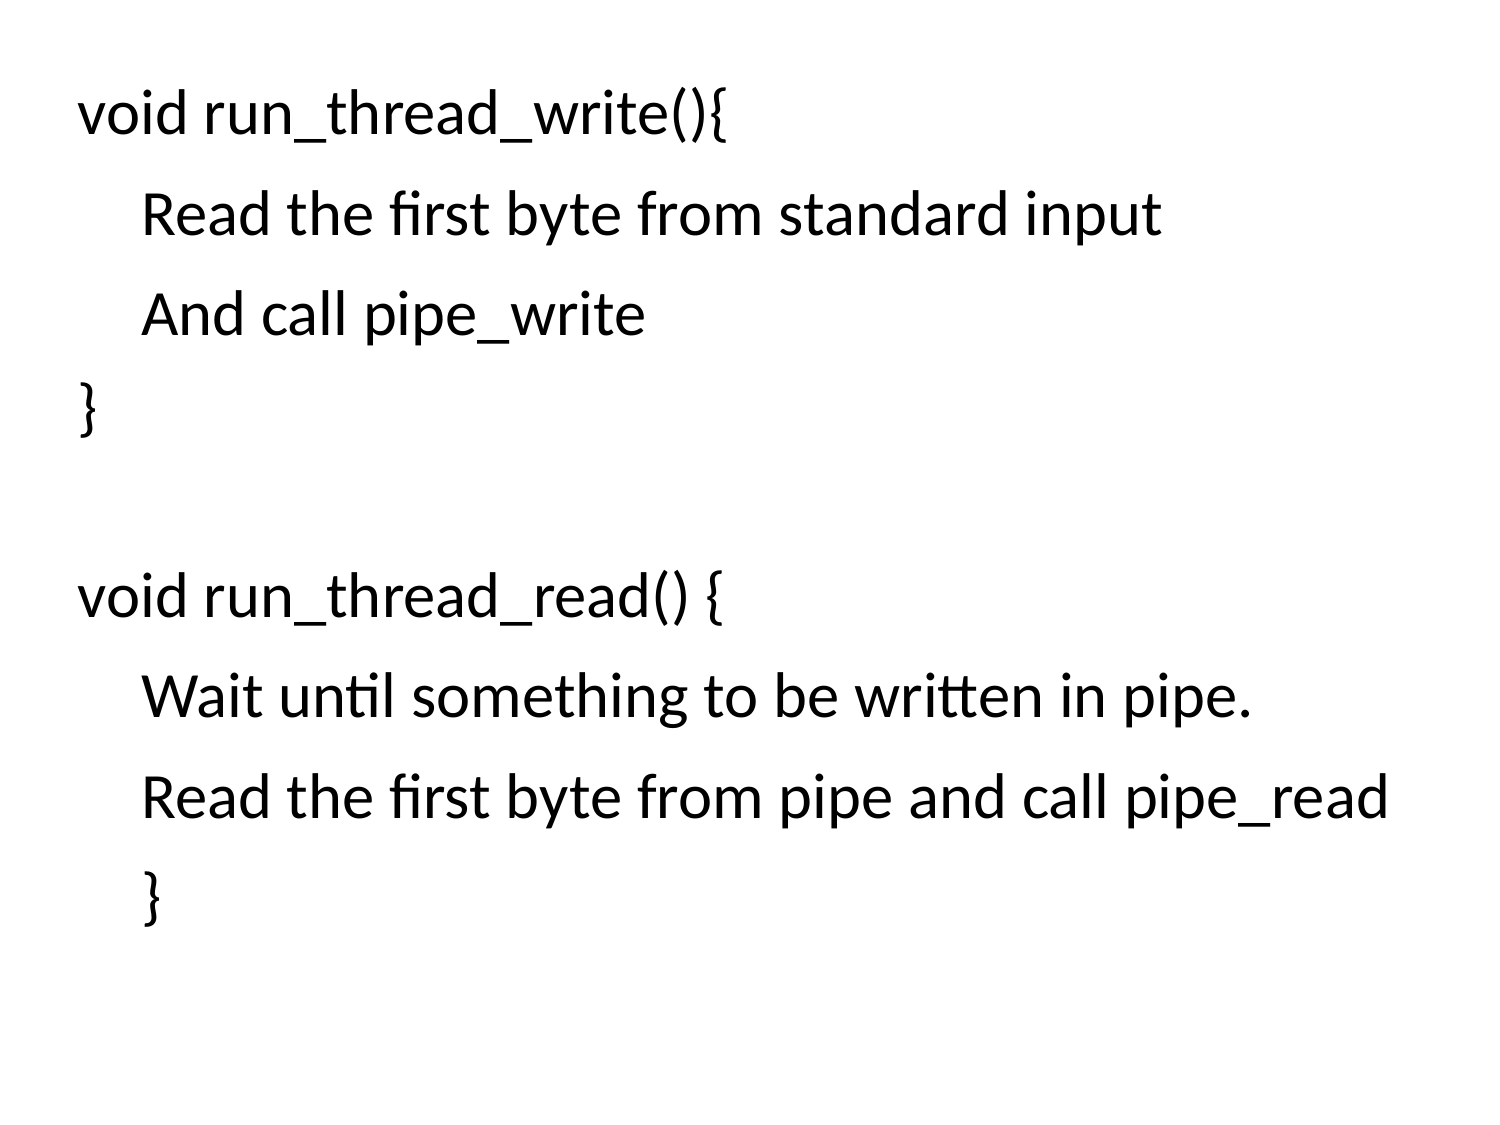

# void run_thread_write(){
Read the first byte from standard input
And call pipe_write
}
void run_thread_read() {
Wait until something to be written in pipe.
Read the first byte from pipe and call pipe_read
}